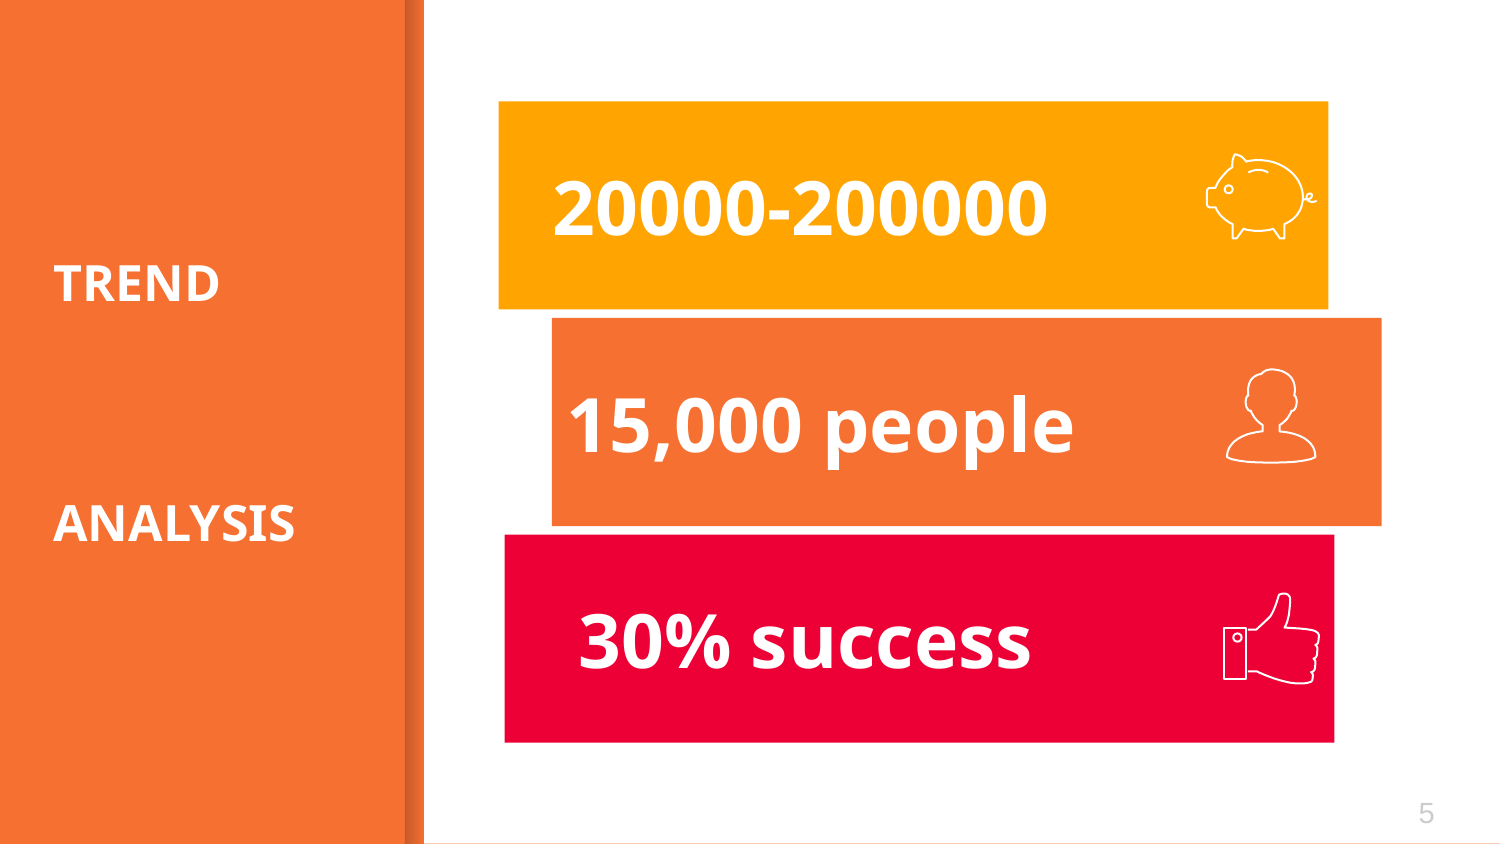

20000-200000
# TREND ANALYSIS
15,000 people
 30% success